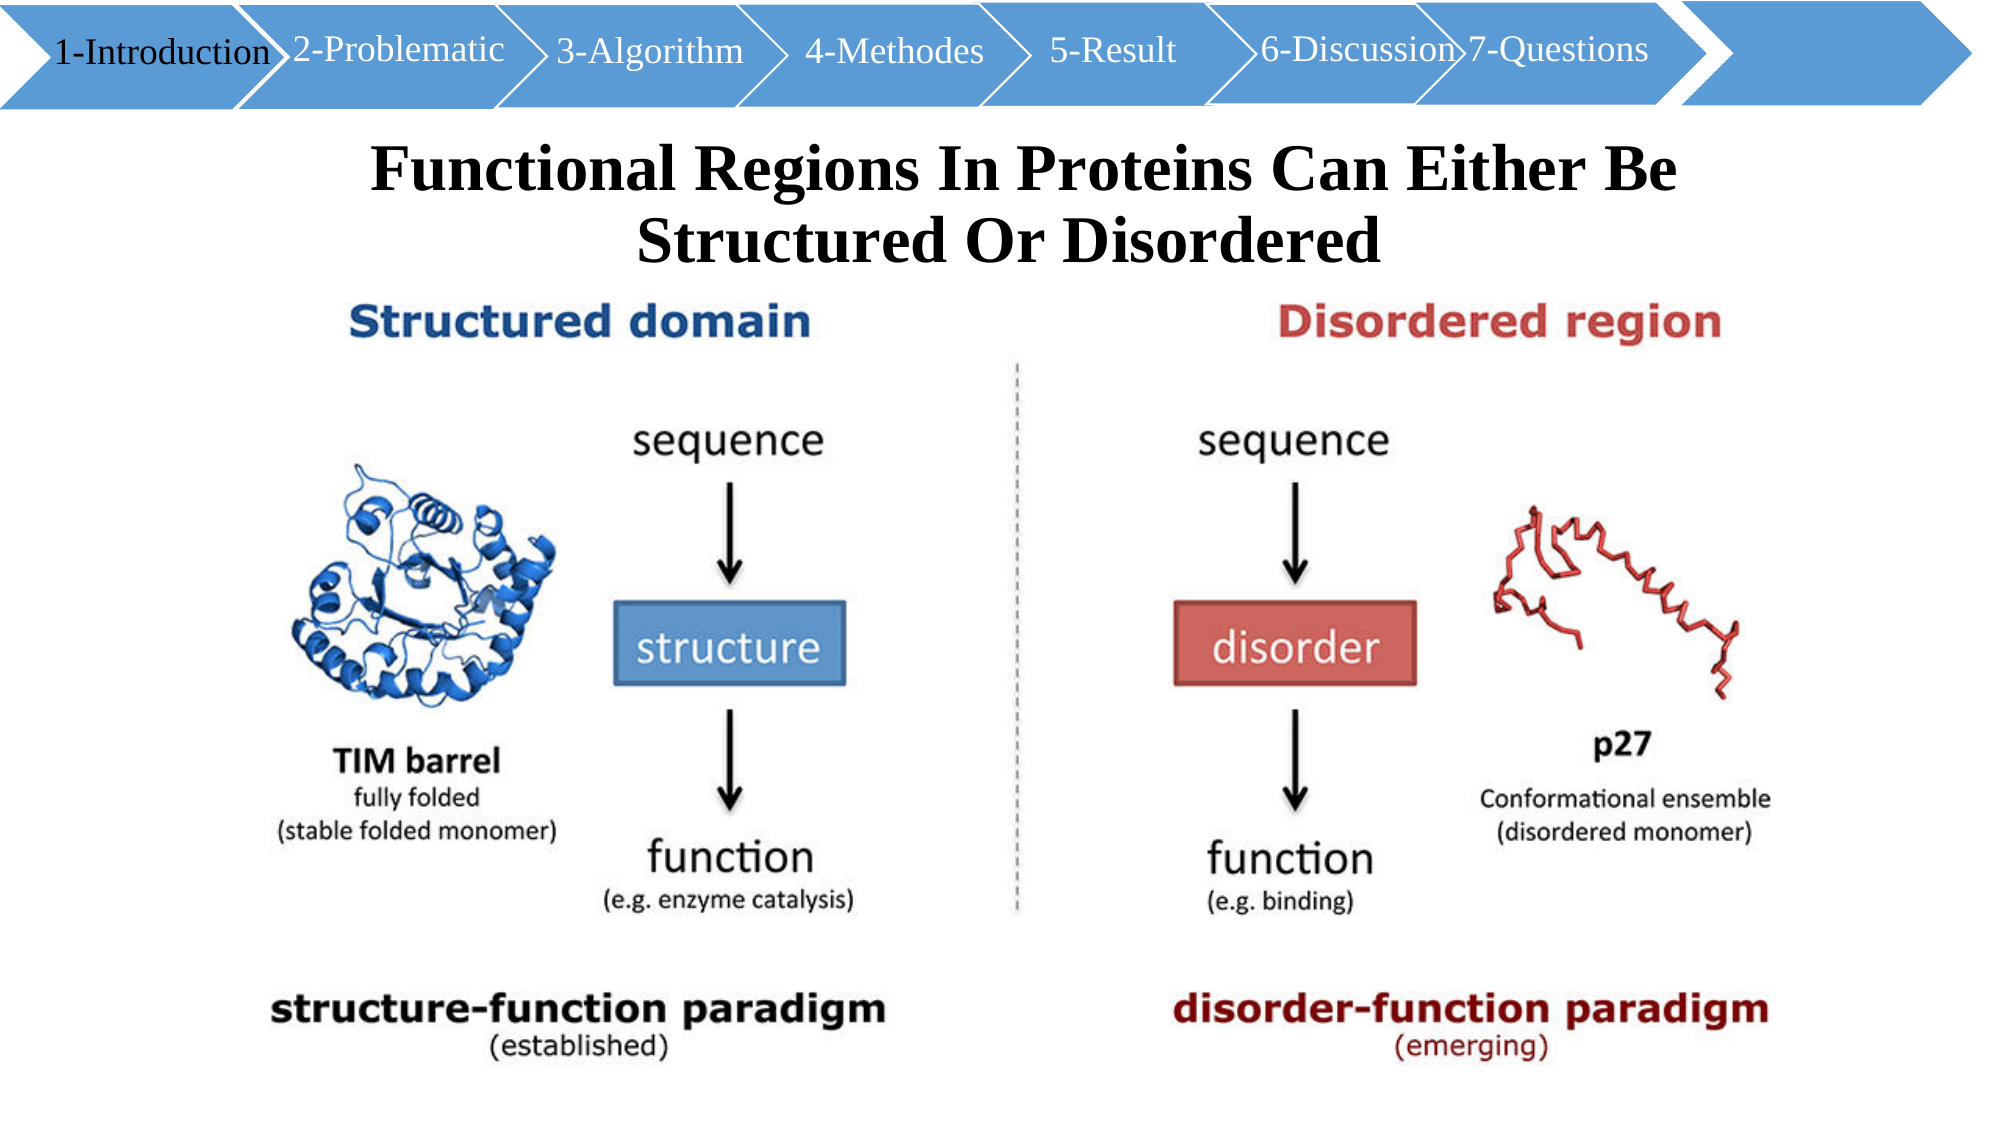

6-Discussion
7-Questions
2-Problematic
5-Result
3-Algorithm
4-Methodes
1-Introduction
 Functional Regions In Proteins Can Either Be Structured Or Disordered